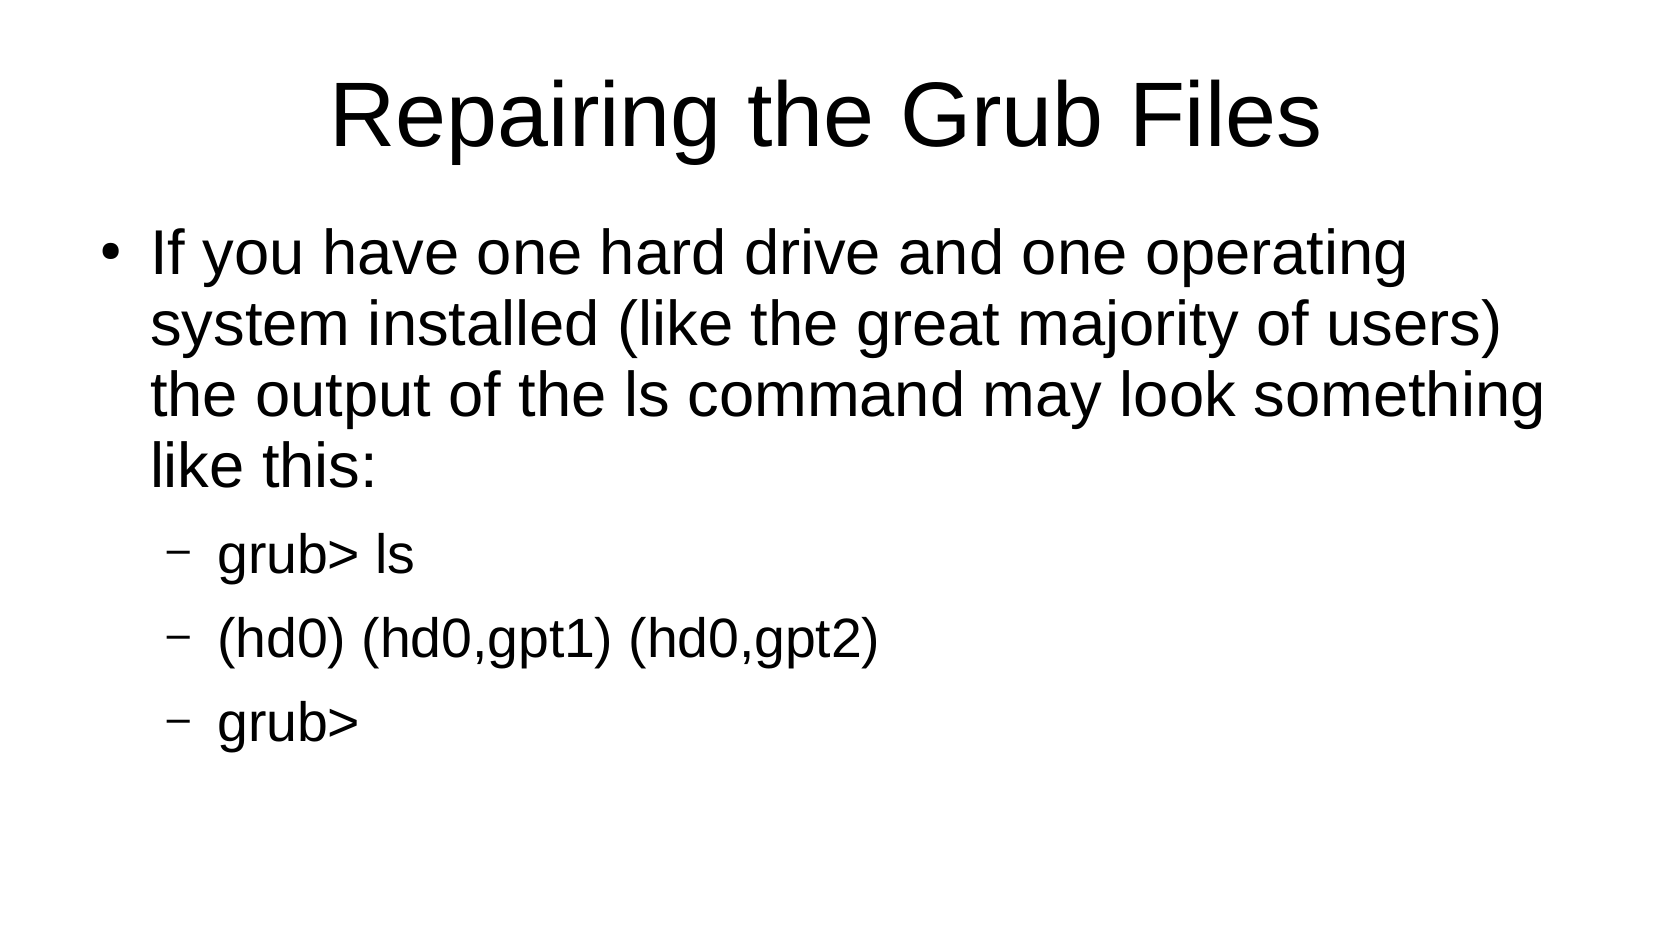

# Repairing the Grub Files
If you have one hard drive and one operating system installed (like the great majority of users) the output of the ls command may look something like this:
grub> ls
(hd0) (hd0,gpt1) (hd0,gpt2)
grub>